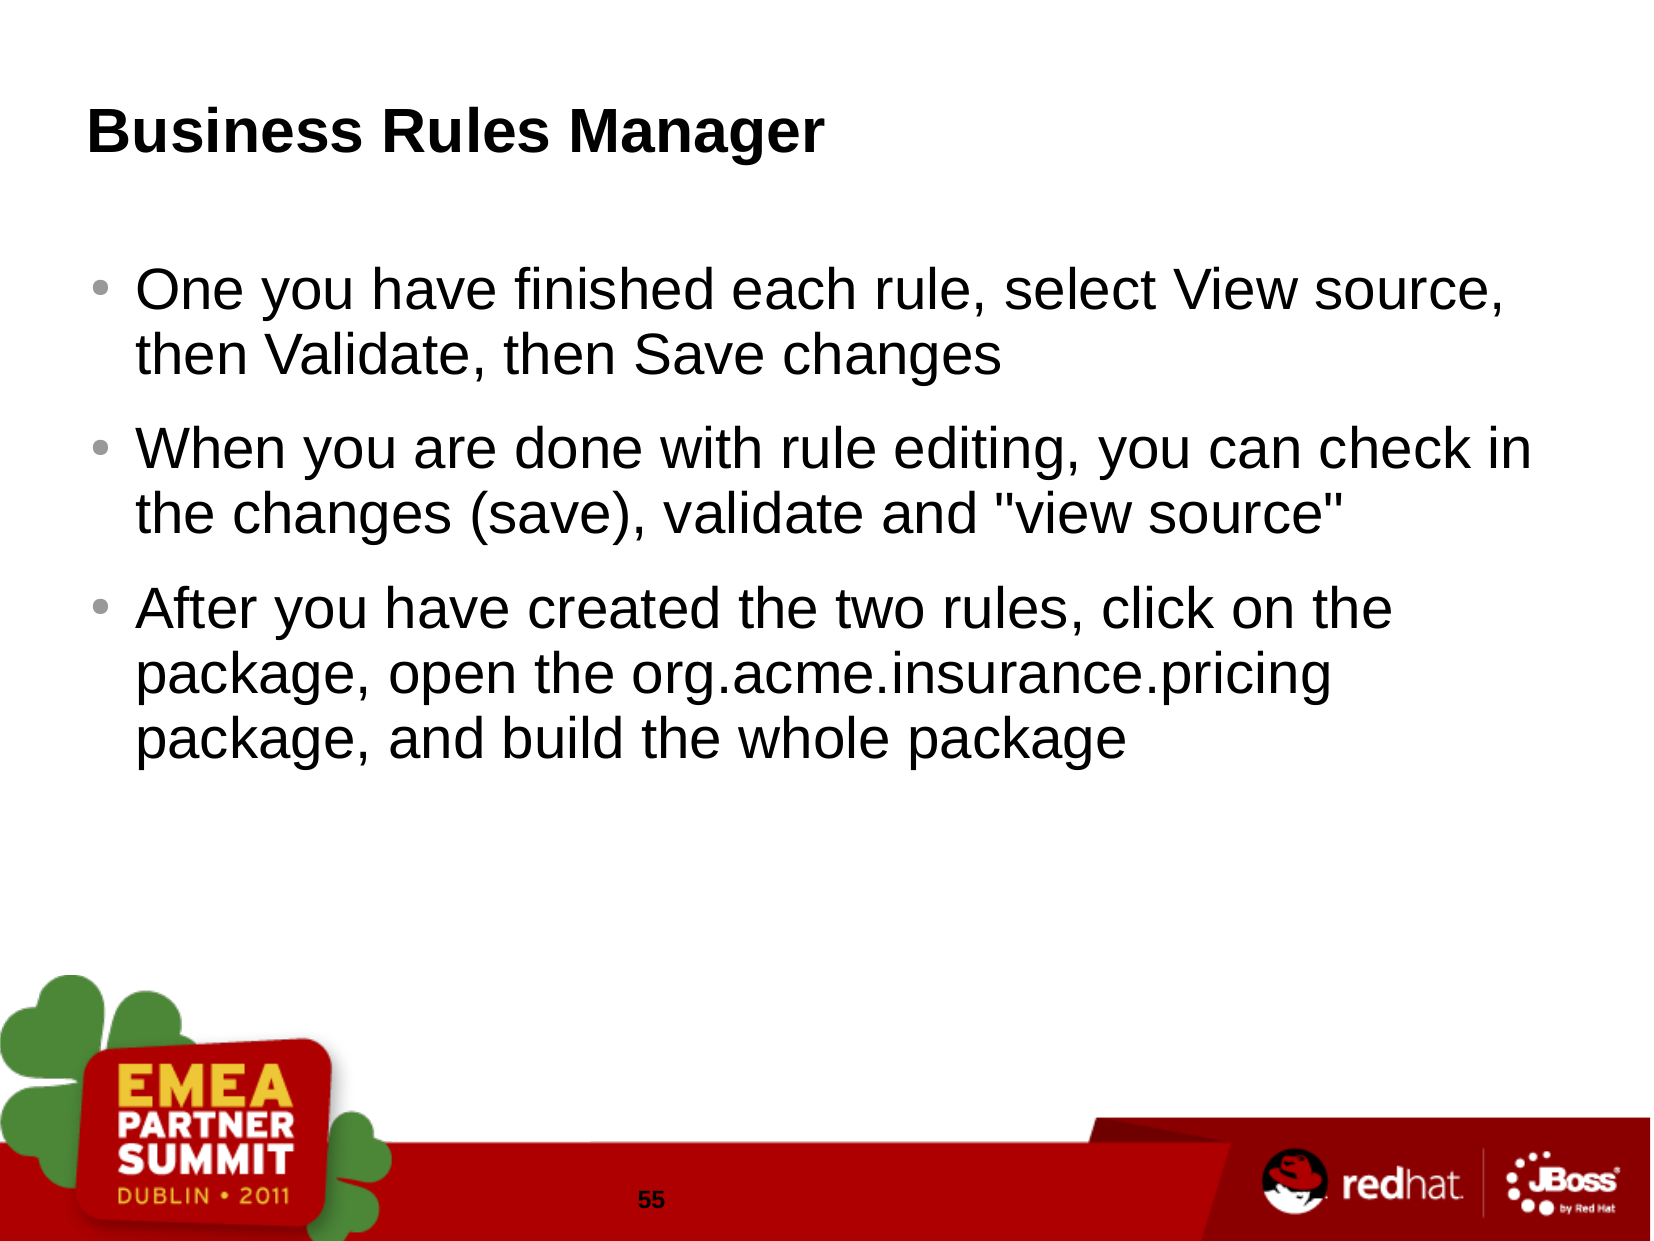

# Business Rules Manager
One you have finished each rule, select View source, then Validate, then Save changes
When you are done with rule editing, you can check in the changes (save), validate and "view source"
After you have created the two rules, click on the package, open the org.acme.insurance.pricing package, and build the whole package